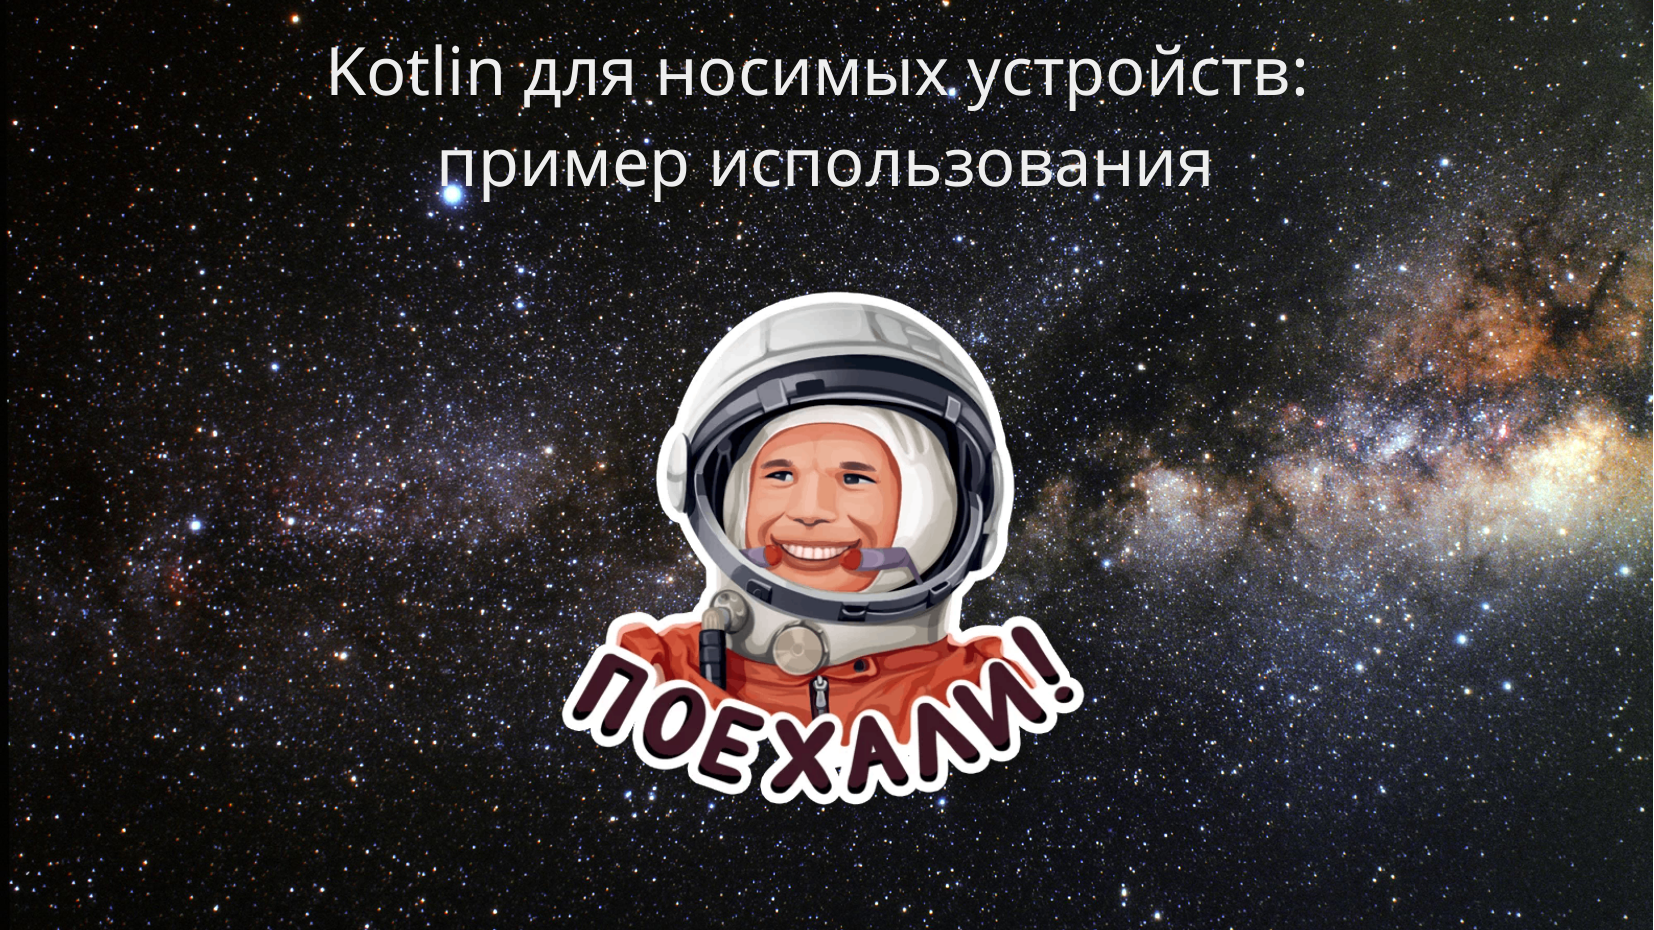

# Kotlin для носимых устройств: пример использования
April 3, 2018
5